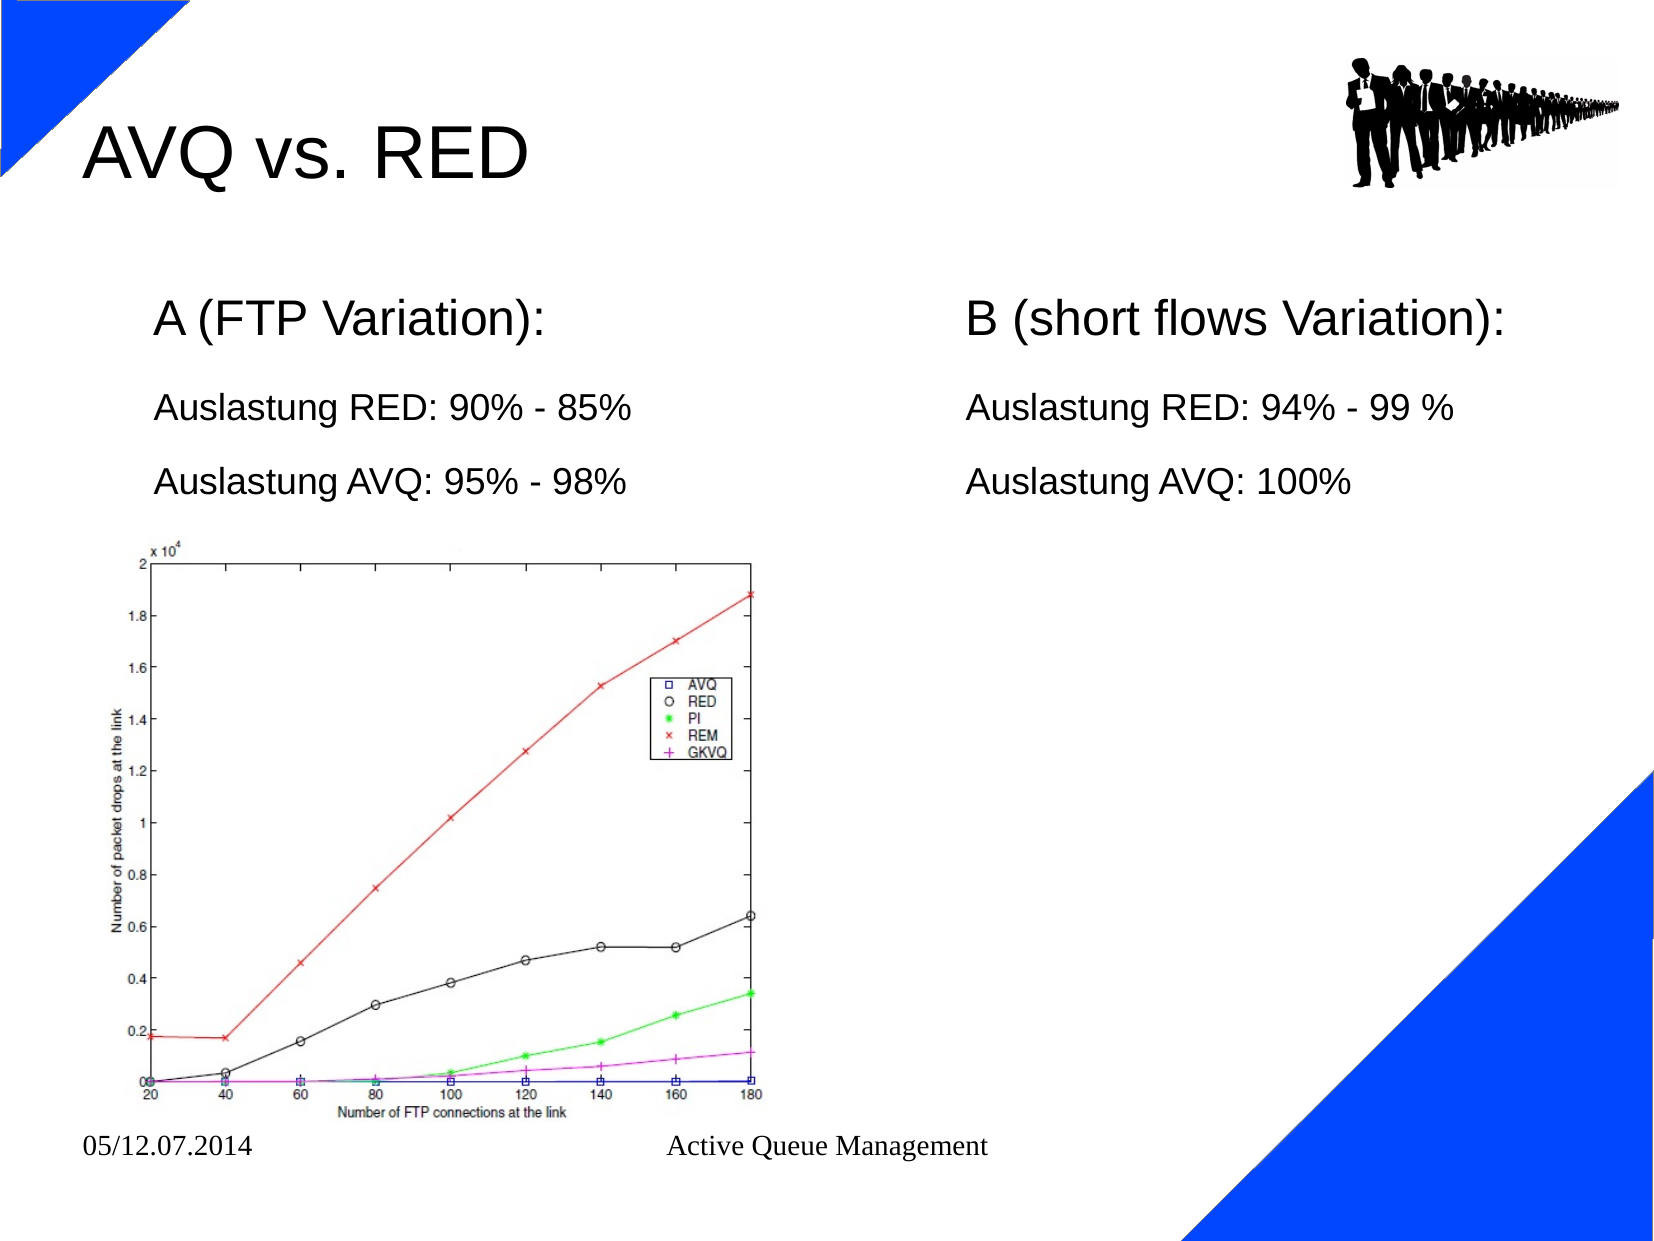

# AVQ vs. RED
A (FTP Variation):						B (short flows Variation):
Auslastung RED: 90% - 85% 					Auslastung RED: 94% - 99 %
Auslastung AVQ: 95% - 98% 					Auslastung AVQ: 100%
05/12.07.2014
Active Queue Management
80